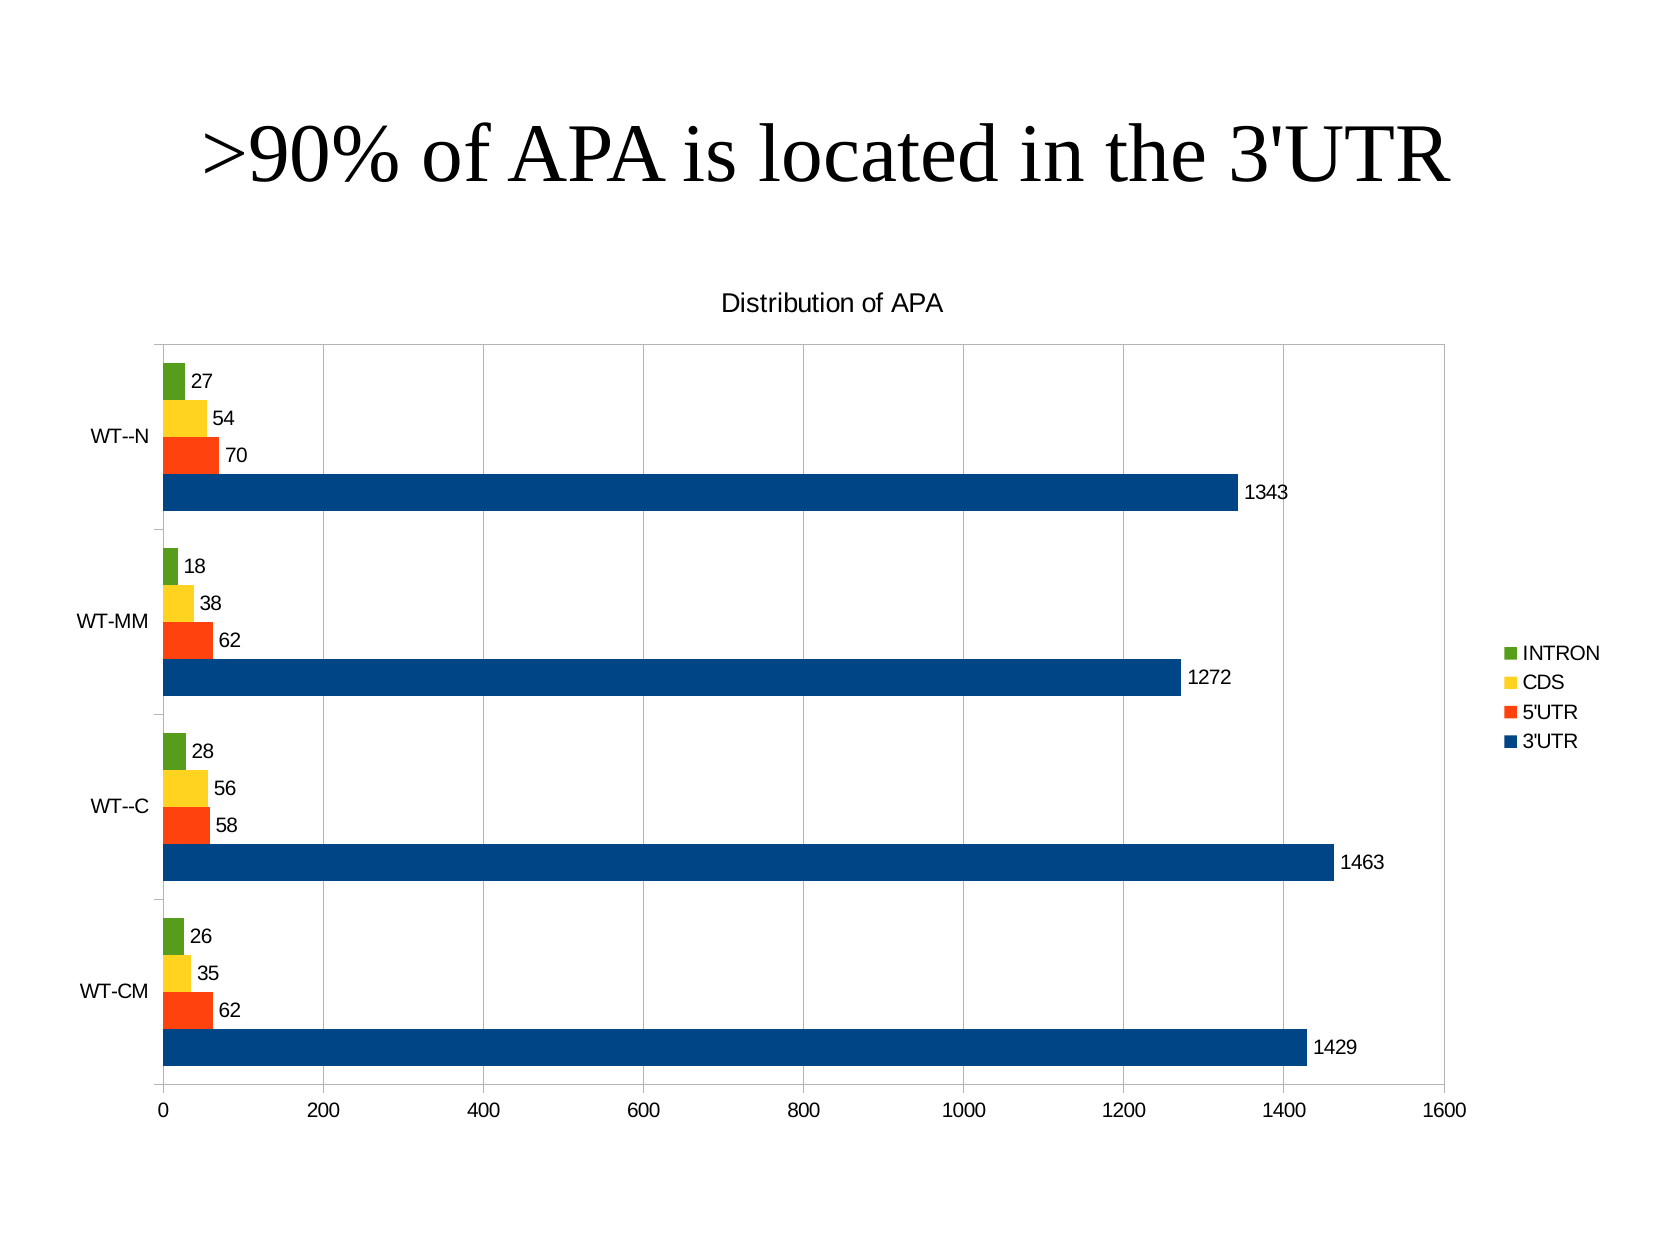

# >90% of APA is located in the 3'UTR
### Chart: Distribution of APA
| Category | 3'UTR | 5'UTR | CDS | INTRON |
|---|---|---|---|---|
| WT-CM | 1429.0 | 62.0 | 35.0 | 26.0 |
| WT--C | 1463.0 | 58.0 | 56.0 | 28.0 |
| WT-MM | 1272.0 | 62.0 | 38.0 | 18.0 |
| WT--N | 1343.0 | 70.0 | 54.0 | 27.0 |